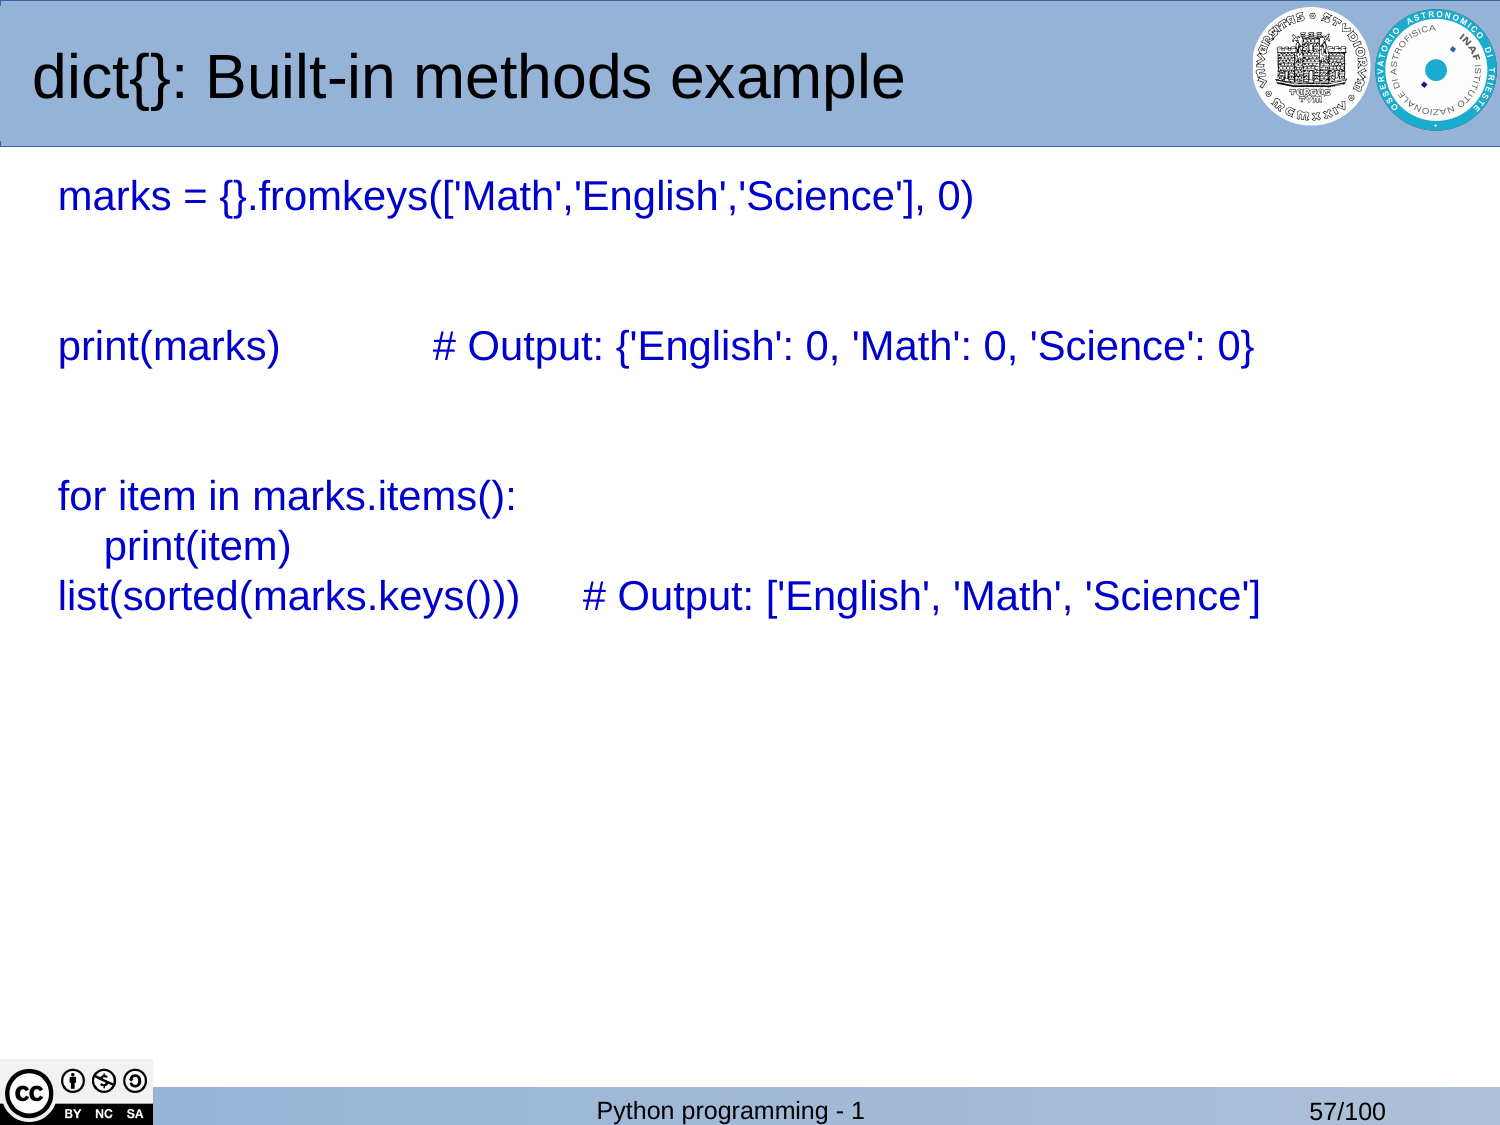

dict{}: Built-in methods example
# marks = {}.fromkeys(['Math','English','Science'], 0)
print(marks)			# Output: {'English': 0, 'Math': 0, 'Science': 0}
for item in marks.items():
 print(item)
list(sorted(marks.keys()))	# Output: ['English', 'Math', 'Science']